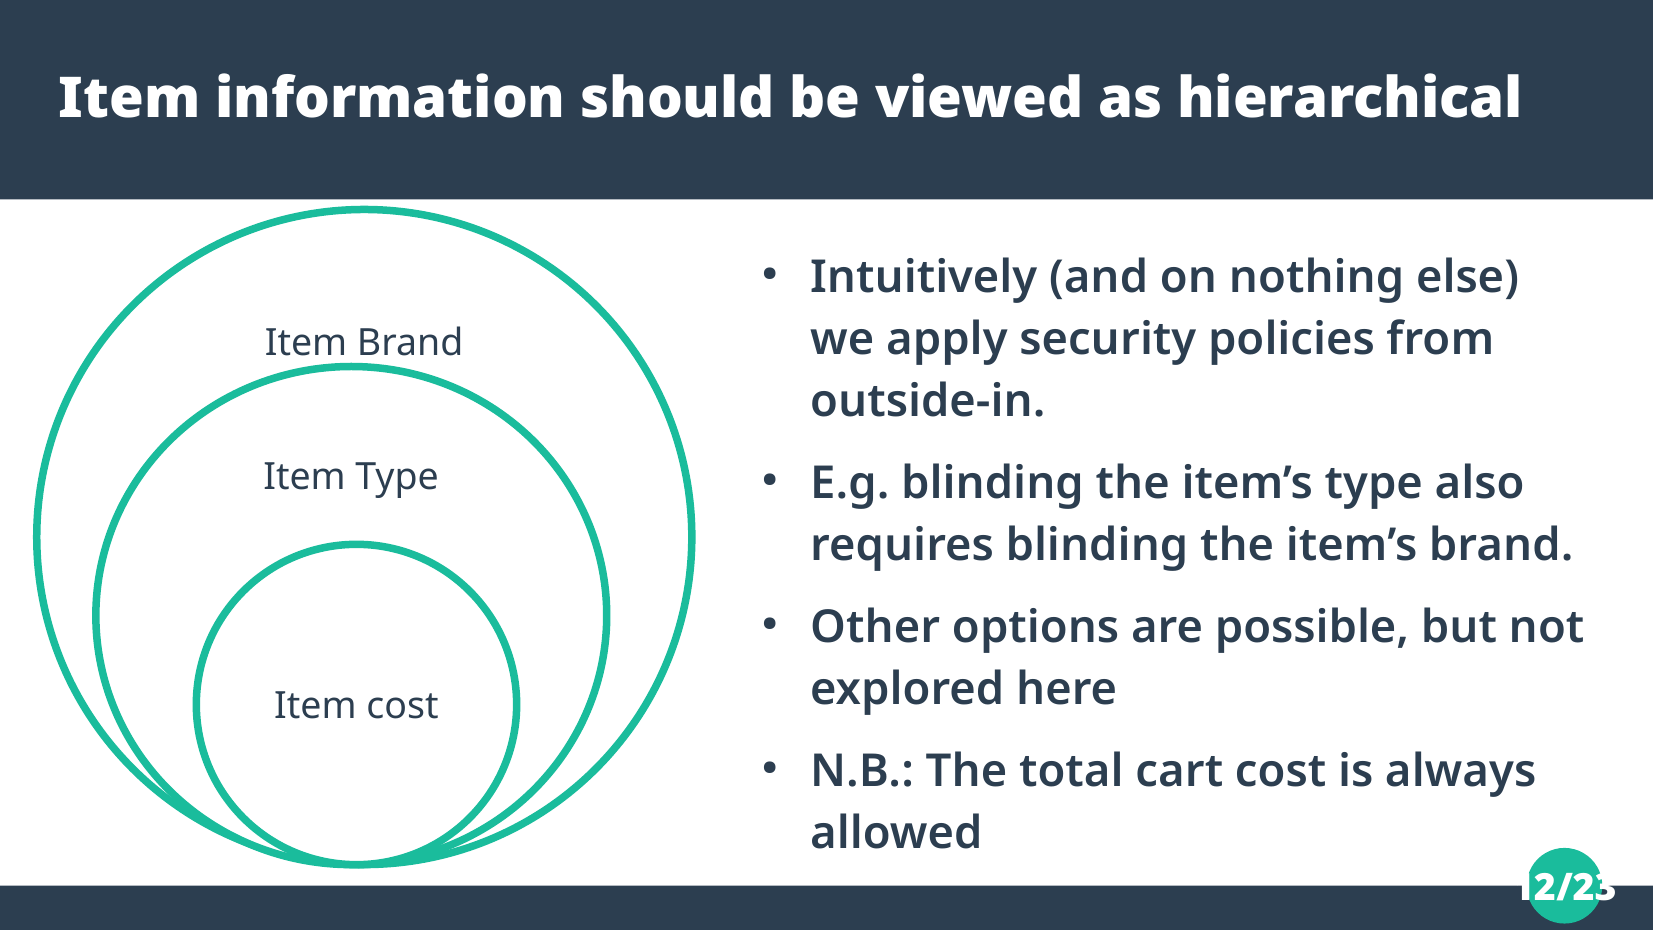

# Item information should be viewed as hierarchical
Item Brand
Intuitively (and on nothing else) we apply security policies from outside-in.
E.g. blinding the item’s type also requires blinding the item’s brand.
Other options are possible, but not explored here
N.B.: The total cart cost is always allowed
Item Type
Item cost